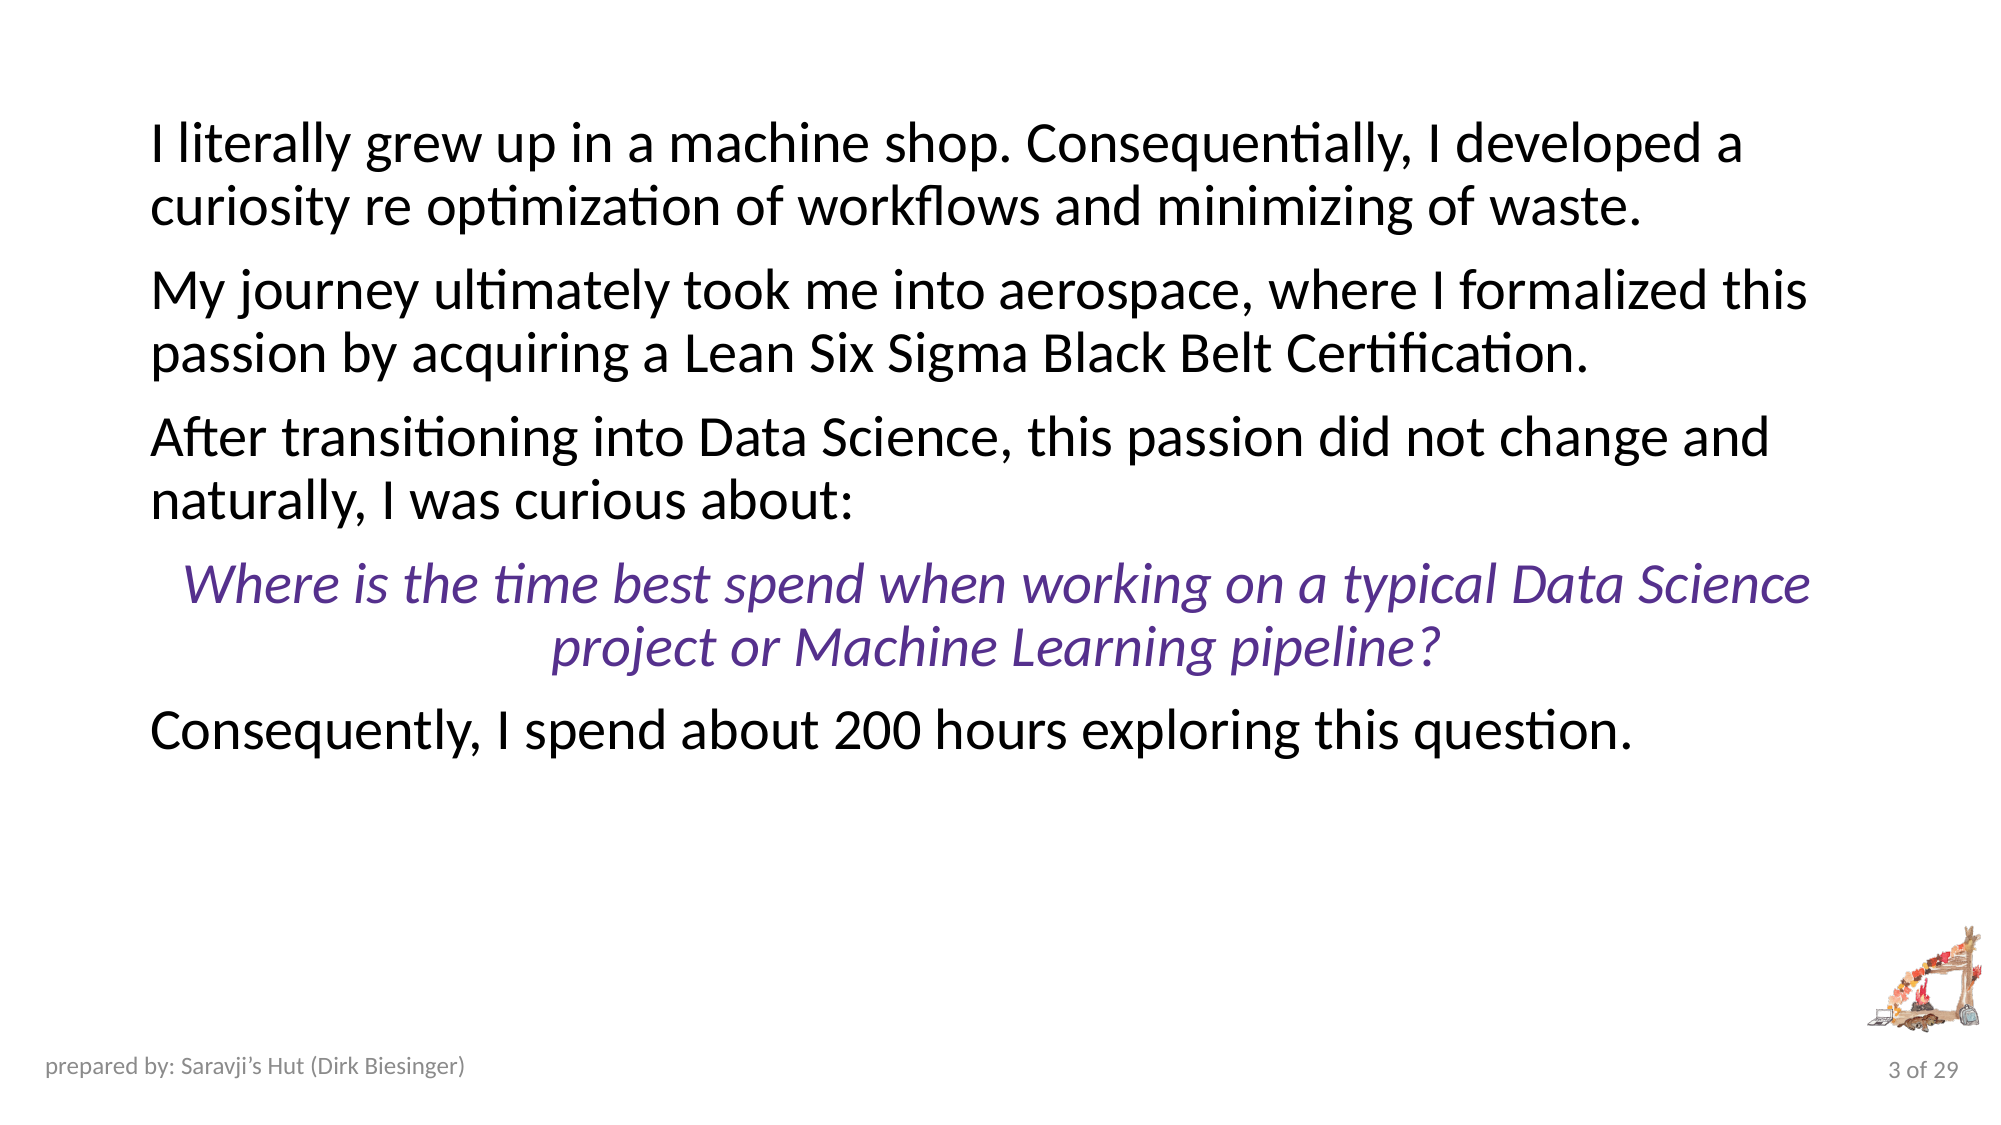

# I literally grew up in a machine shop. Consequentially, I developed a curiosity re optimization of workflows and minimizing of waste.
My journey ultimately took me into aerospace, where I formalized this passion by acquiring a Lean Six Sigma Black Belt Certification.
After transitioning into Data Science, this passion did not change and naturally, I was curious about:
Where is the time best spend when working on a typical Data Science project or Machine Learning pipeline?
Consequently, I spend about 200 hours exploring this question.
prepared by: Saravji's Hut - Dirk Biesinger
3